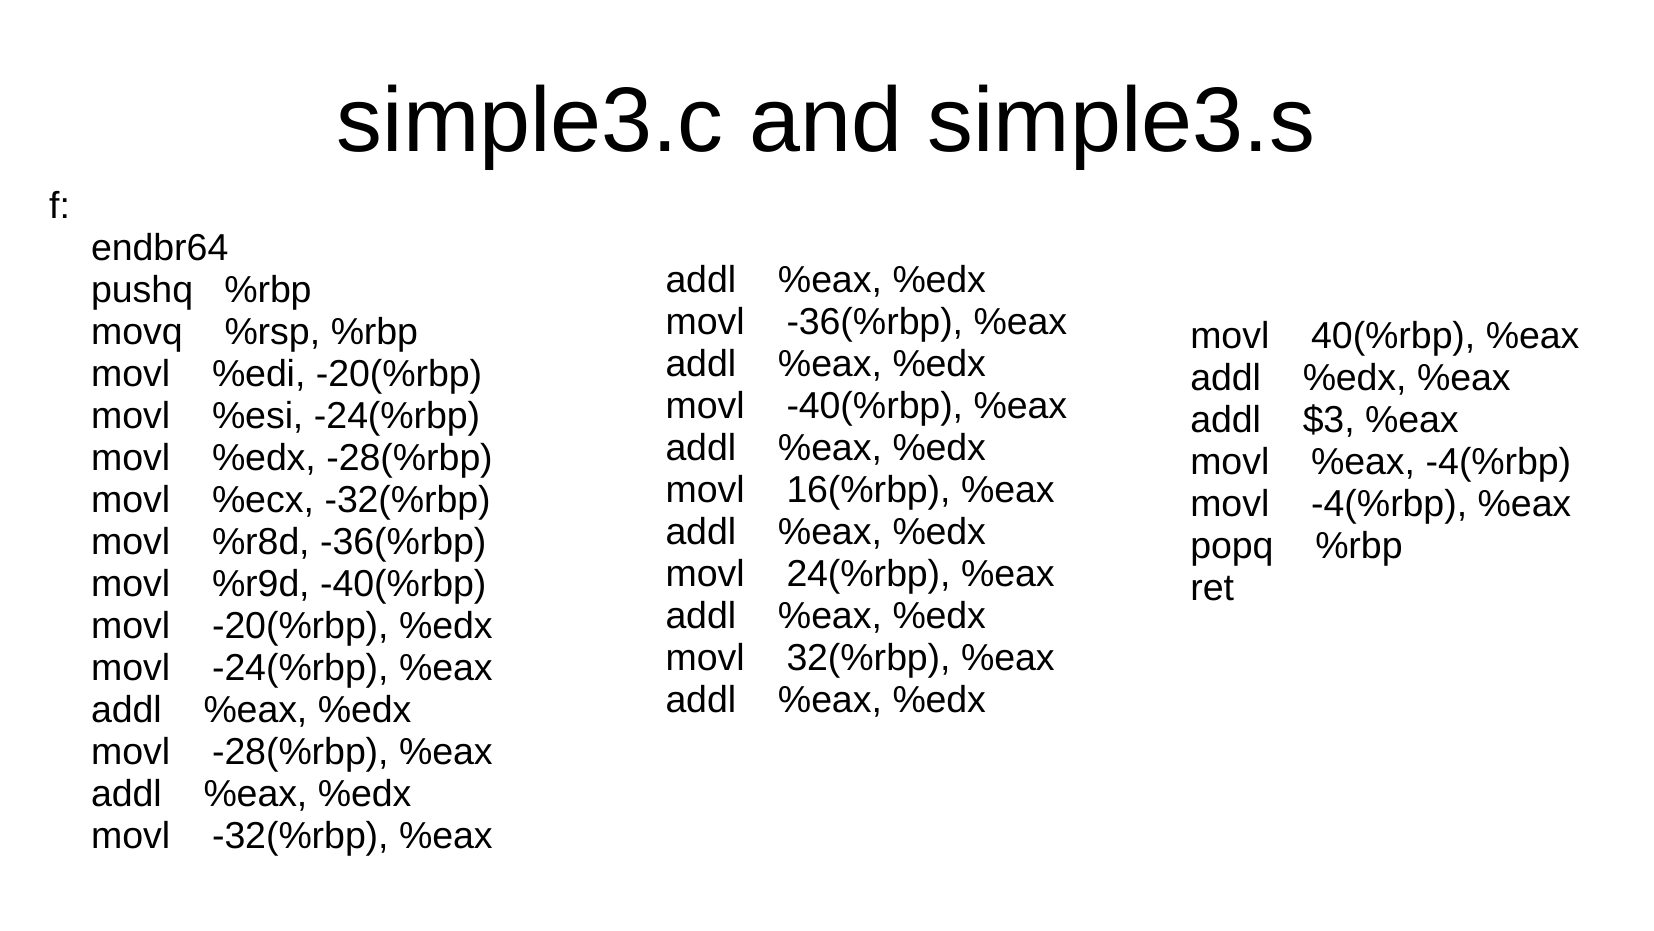

# simple3.c and simple3.s
f:
 endbr64
 pushq %rbp
 movq %rsp, %rbp
 movl %edi, -20(%rbp)
 movl %esi, -24(%rbp)
 movl %edx, -28(%rbp)
 movl %ecx, -32(%rbp)
 movl %r8d, -36(%rbp)
 movl %r9d, -40(%rbp)
 movl -20(%rbp), %edx
 movl -24(%rbp), %eax
 addl %eax, %edx
 movl -28(%rbp), %eax
 addl %eax, %edx
 movl -32(%rbp), %eax
 addl %eax, %edx
 movl -36(%rbp), %eax
 addl %eax, %edx
 movl -40(%rbp), %eax
 addl %eax, %edx
 movl 16(%rbp), %eax
 addl %eax, %edx
 movl 24(%rbp), %eax
 addl %eax, %edx
 movl 32(%rbp), %eax
 addl %eax, %edx
 movl 40(%rbp), %eax
 addl %edx, %eax
 addl $3, %eax
 movl %eax, -4(%rbp)
 movl -4(%rbp), %eax
 popq %rbp
 ret